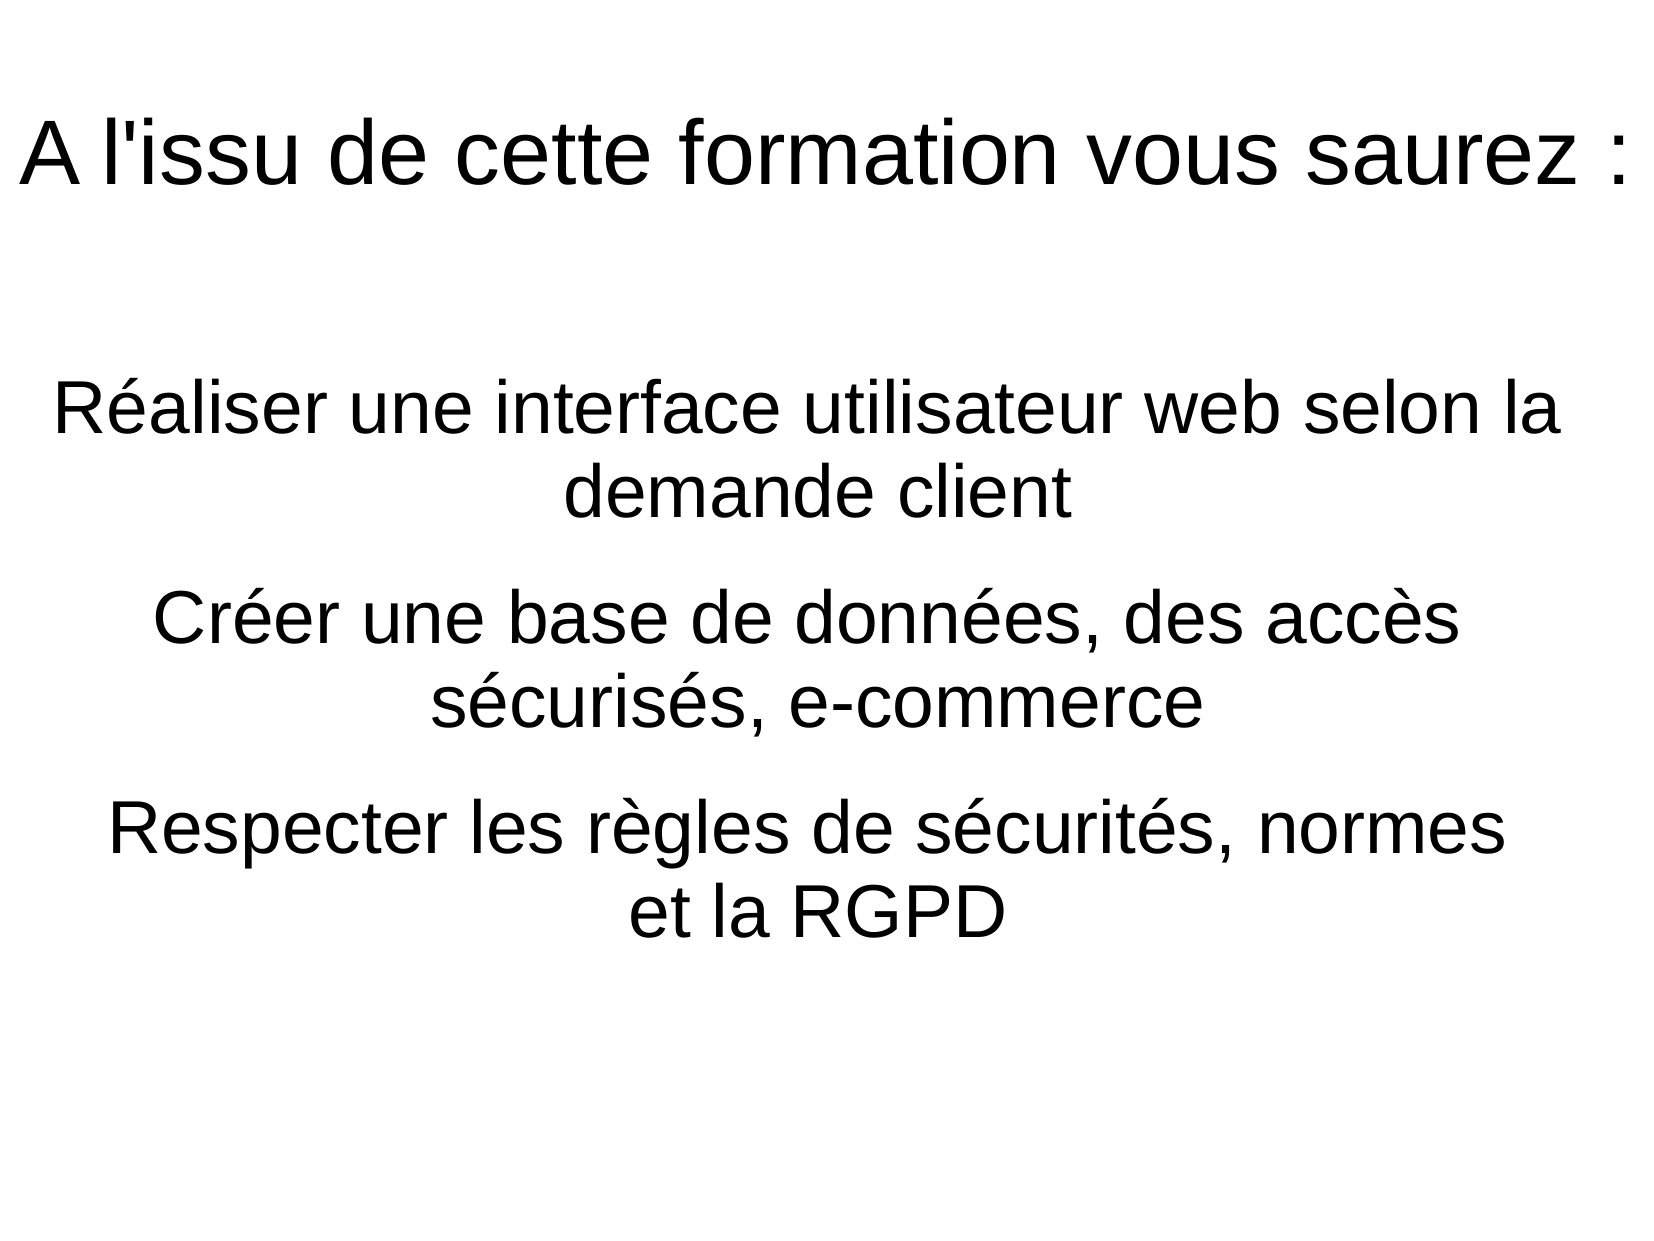

# A l'issu de cette formation vous saurez :
Réaliser une interface utilisateur web selon la
demande client
Créer une base de données, des accès
sécurisés, e-commerce
Respecter les règles de sécurités, normes
et la RGPD